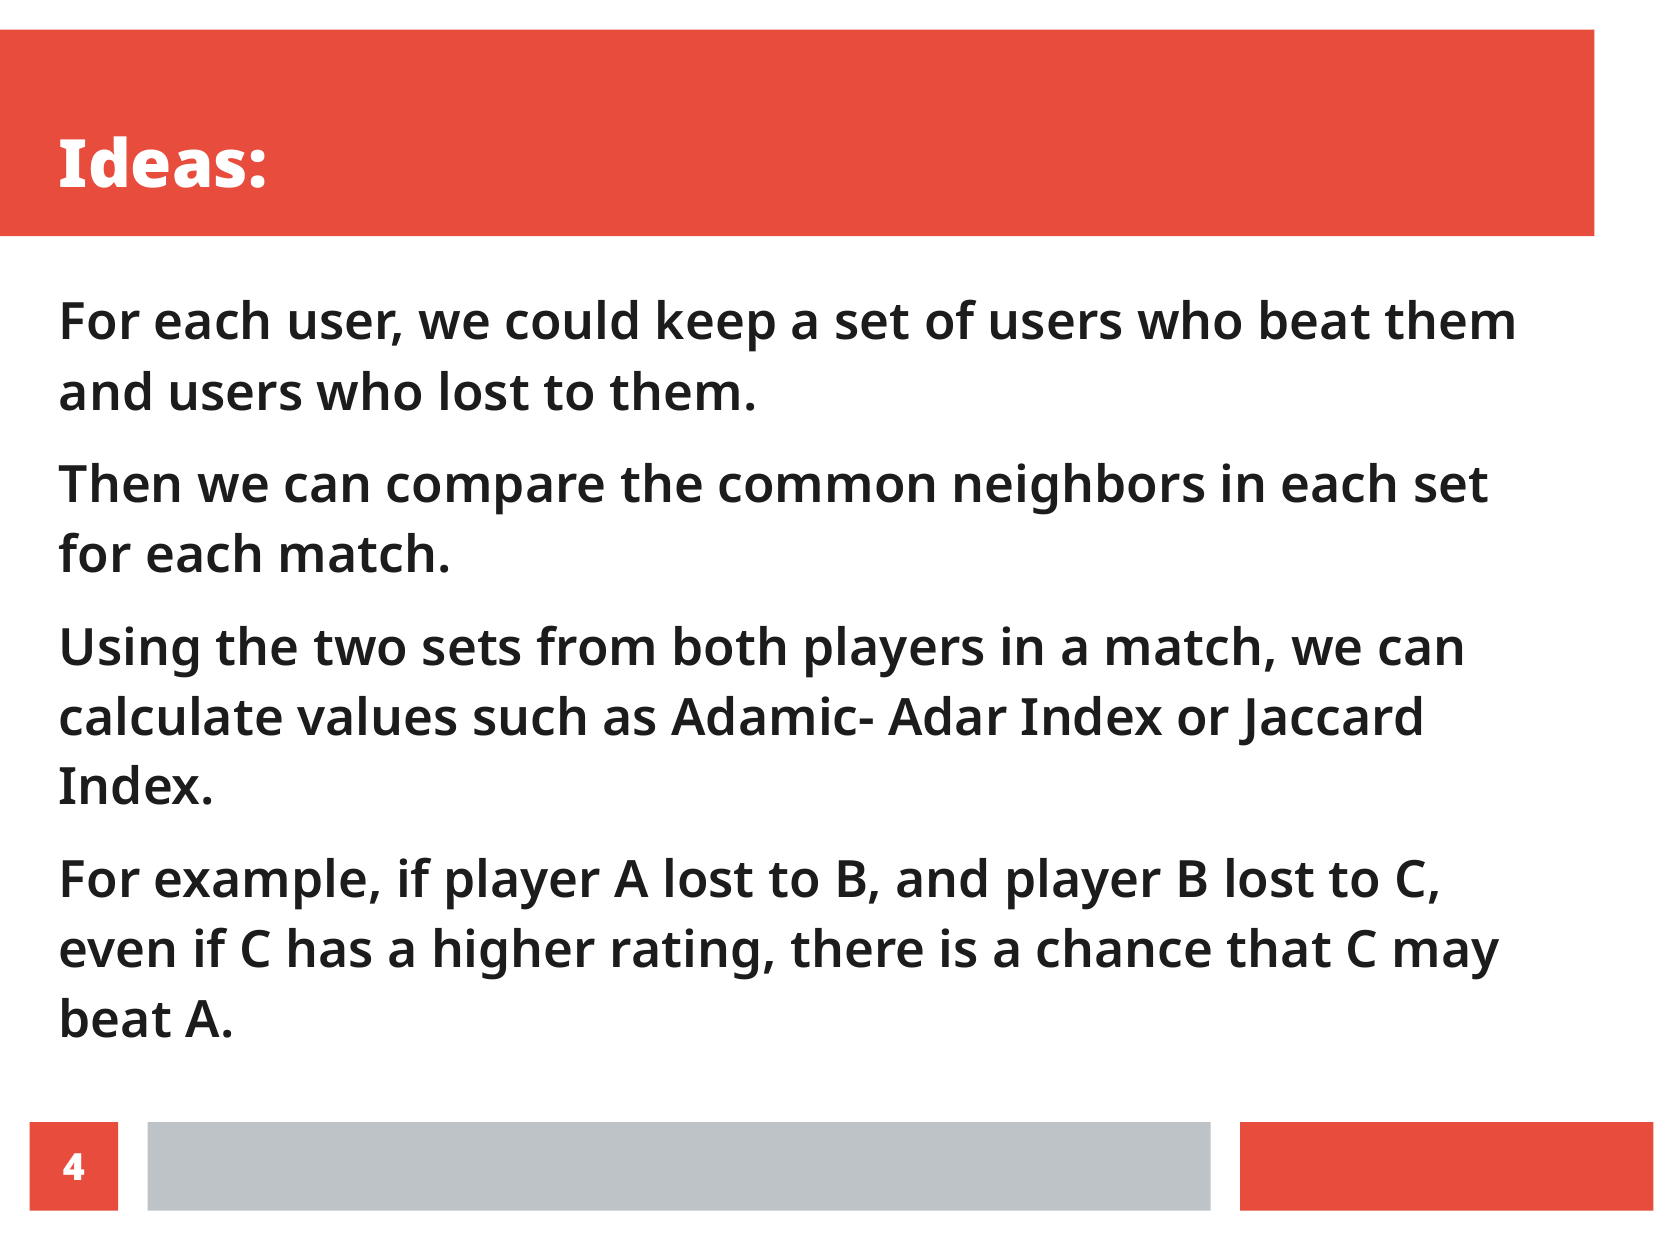

# Ideas:
For each user, we could keep a set of users who beat them and users who lost to them.
Then we can compare the common neighbors in each set for each match.
Using the two sets from both players in a match, we can calculate values such as Adamic- Adar Index or Jaccard Index.
For example, if player A lost to B, and player B lost to C, even if C has a higher rating, there is a chance that C may beat A.
4